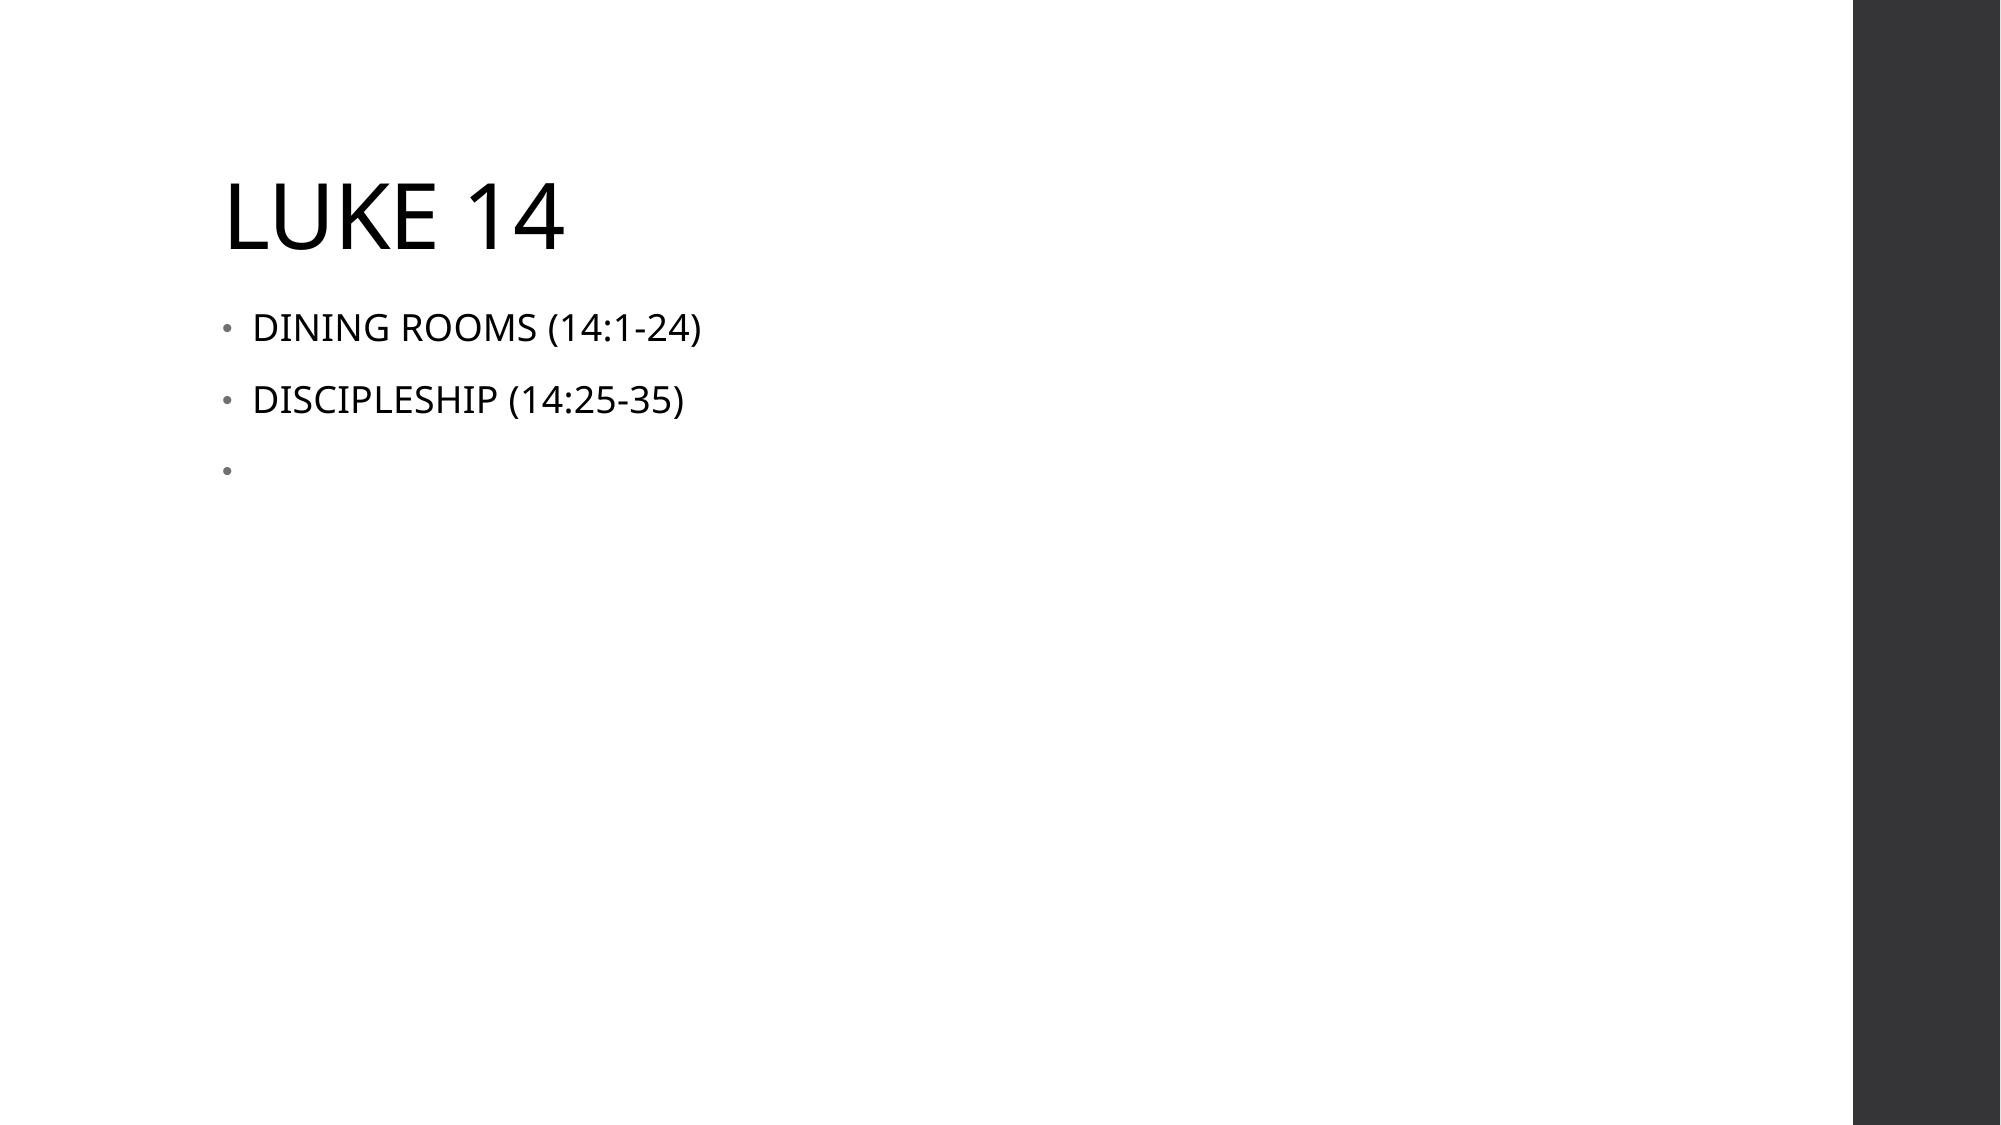

# LUKE 14
DINING ROOMS (14:1-24)
DISCIPLESHIP (14:25-35)